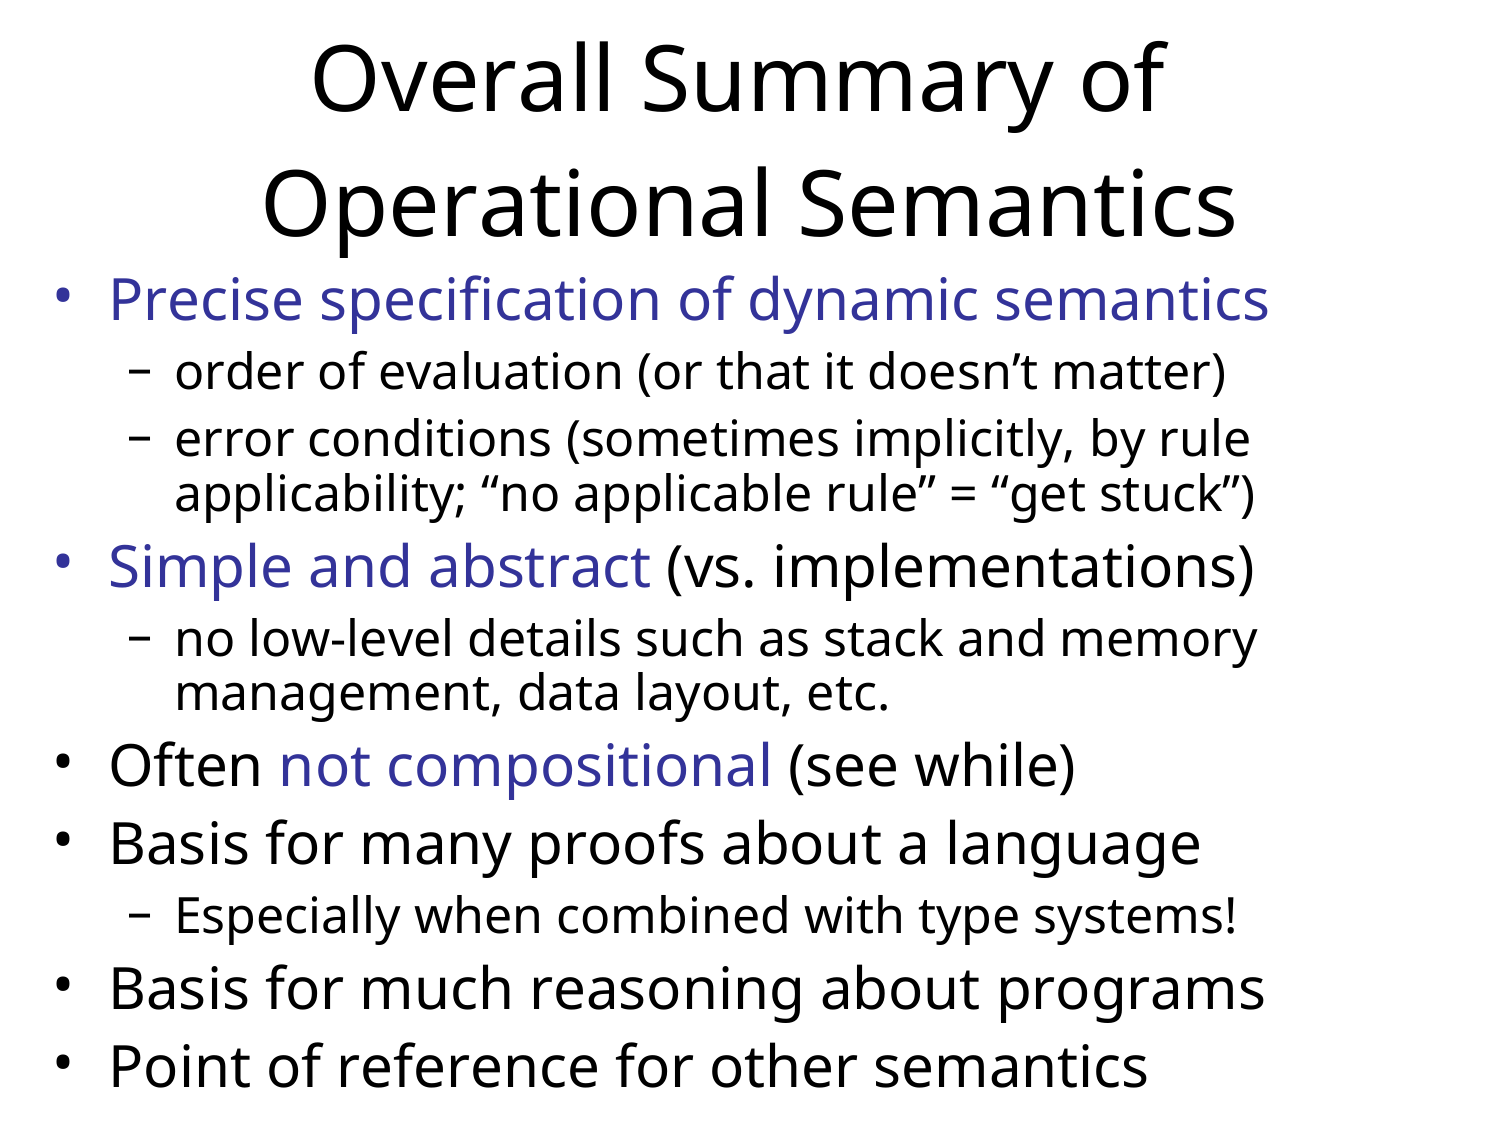

# Overall Summary of Operational Semantics
Precise specification of dynamic semantics
order of evaluation (or that it doesn’t matter)
error conditions (sometimes implicitly, by rule applicability; “no applicable rule” = “get stuck”)
Simple and abstract (vs. implementations)
no low-level details such as stack and memory management, data layout, etc.
Often not compositional (see while)
Basis for many proofs about a language
Especially when combined with type systems!
Basis for much reasoning about programs
Point of reference for other semantics